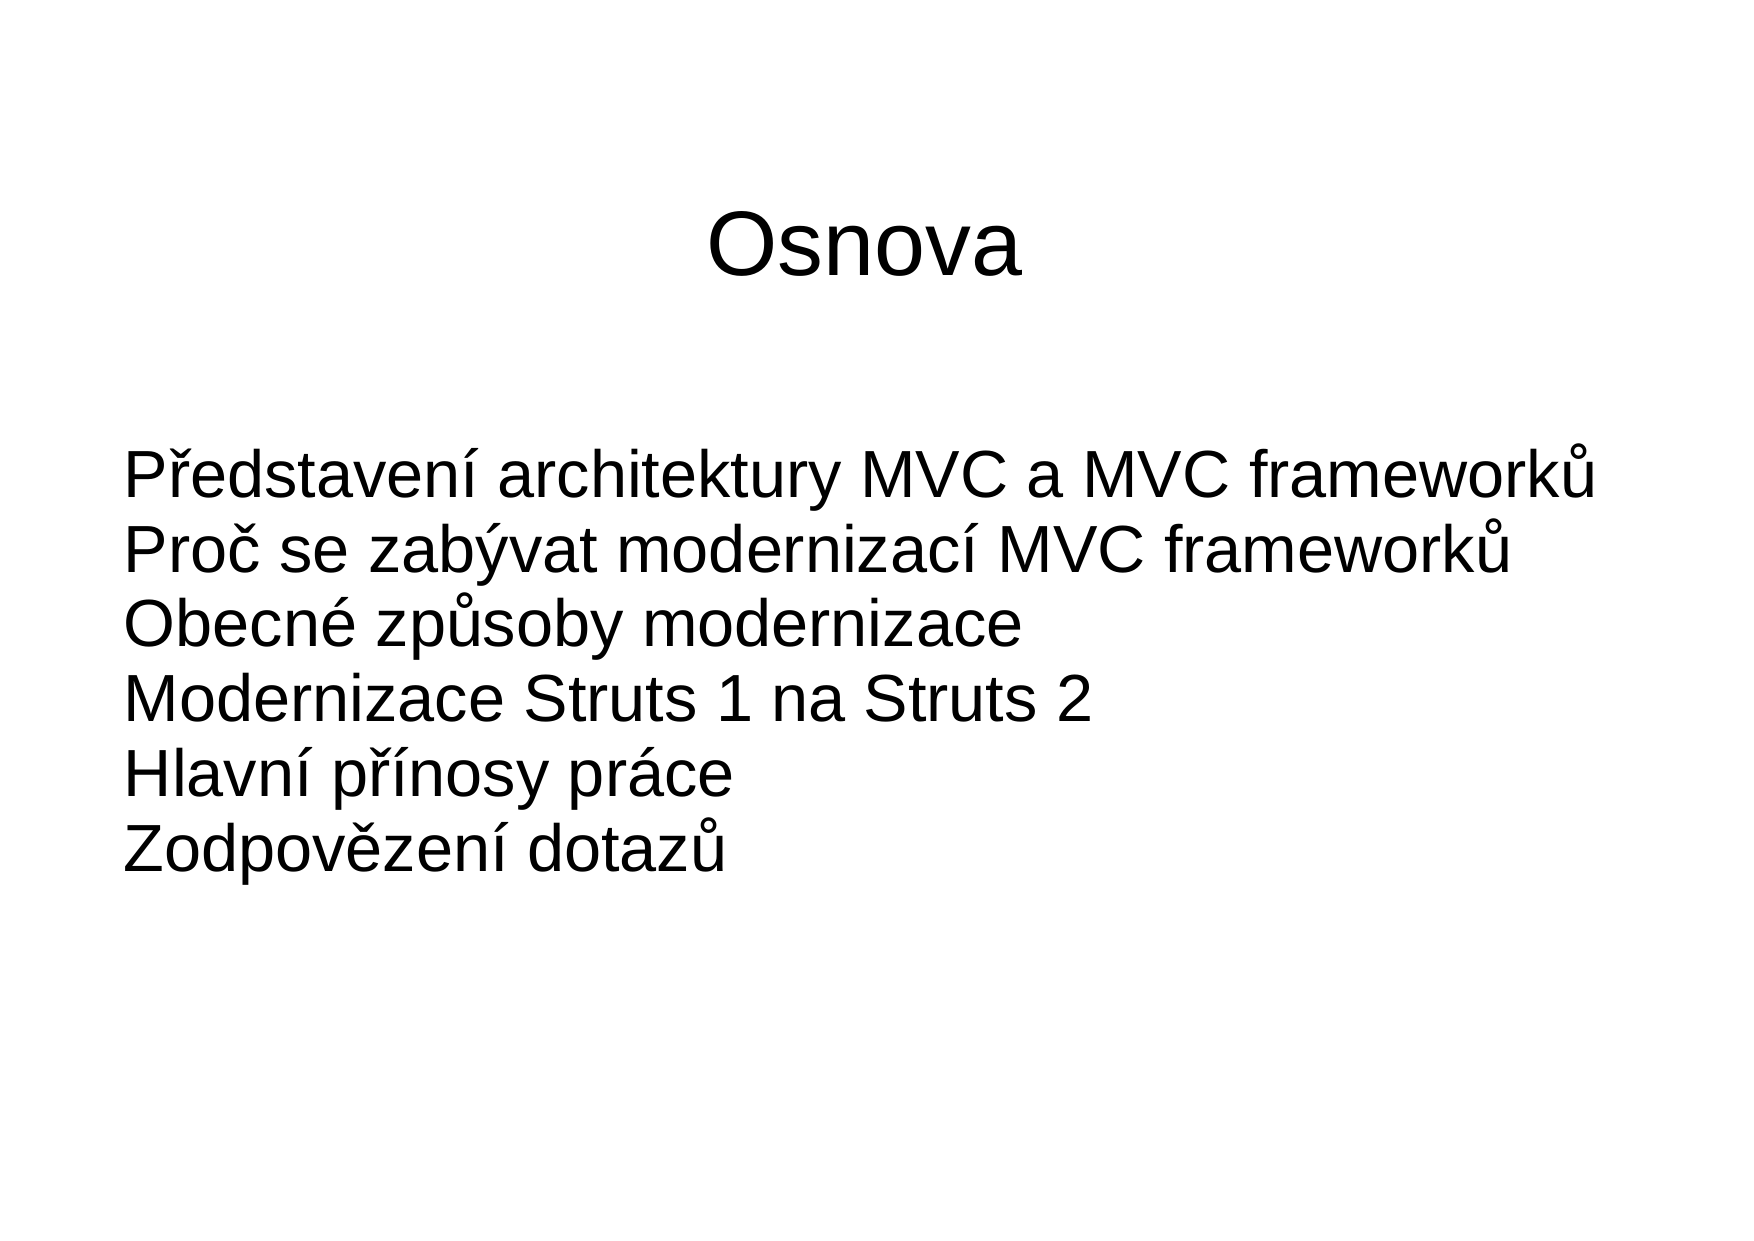

# Osnova
Představení architektury MVC a MVC frameworků
Proč se zabývat modernizací MVC frameworků
Obecné způsoby modernizace
Modernizace Struts 1 na Struts 2
Hlavní přínosy práce
Zodpovězení dotazů